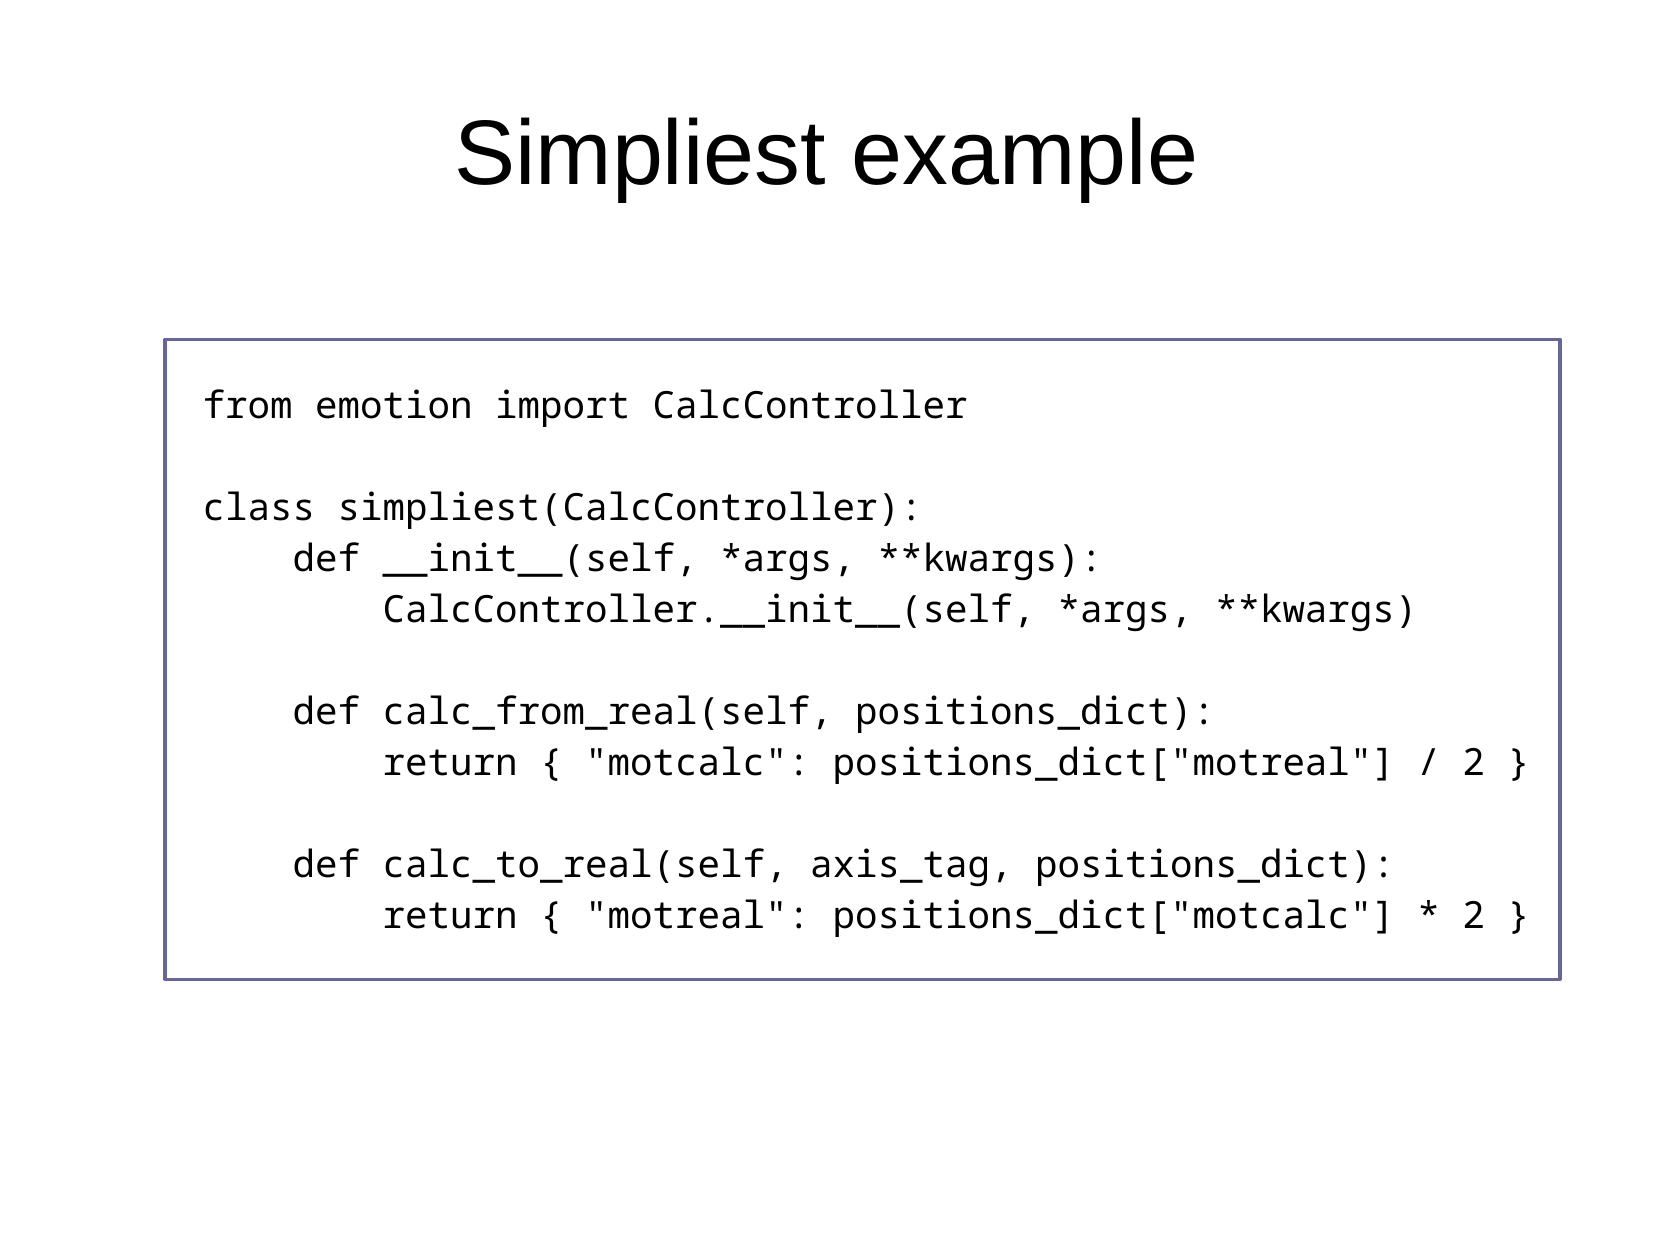

# Simpliest example
from emotion import CalcController
class simpliest(CalcController):
 def __init__(self, *args, **kwargs):
 CalcController.__init__(self, *args, **kwargs)
 def calc_from_real(self, positions_dict):
 return { "motcalc": positions_dict["motreal"] / 2 }
 def calc_to_real(self, axis_tag, positions_dict):
 return { "motreal": positions_dict["motcalc"] * 2 }